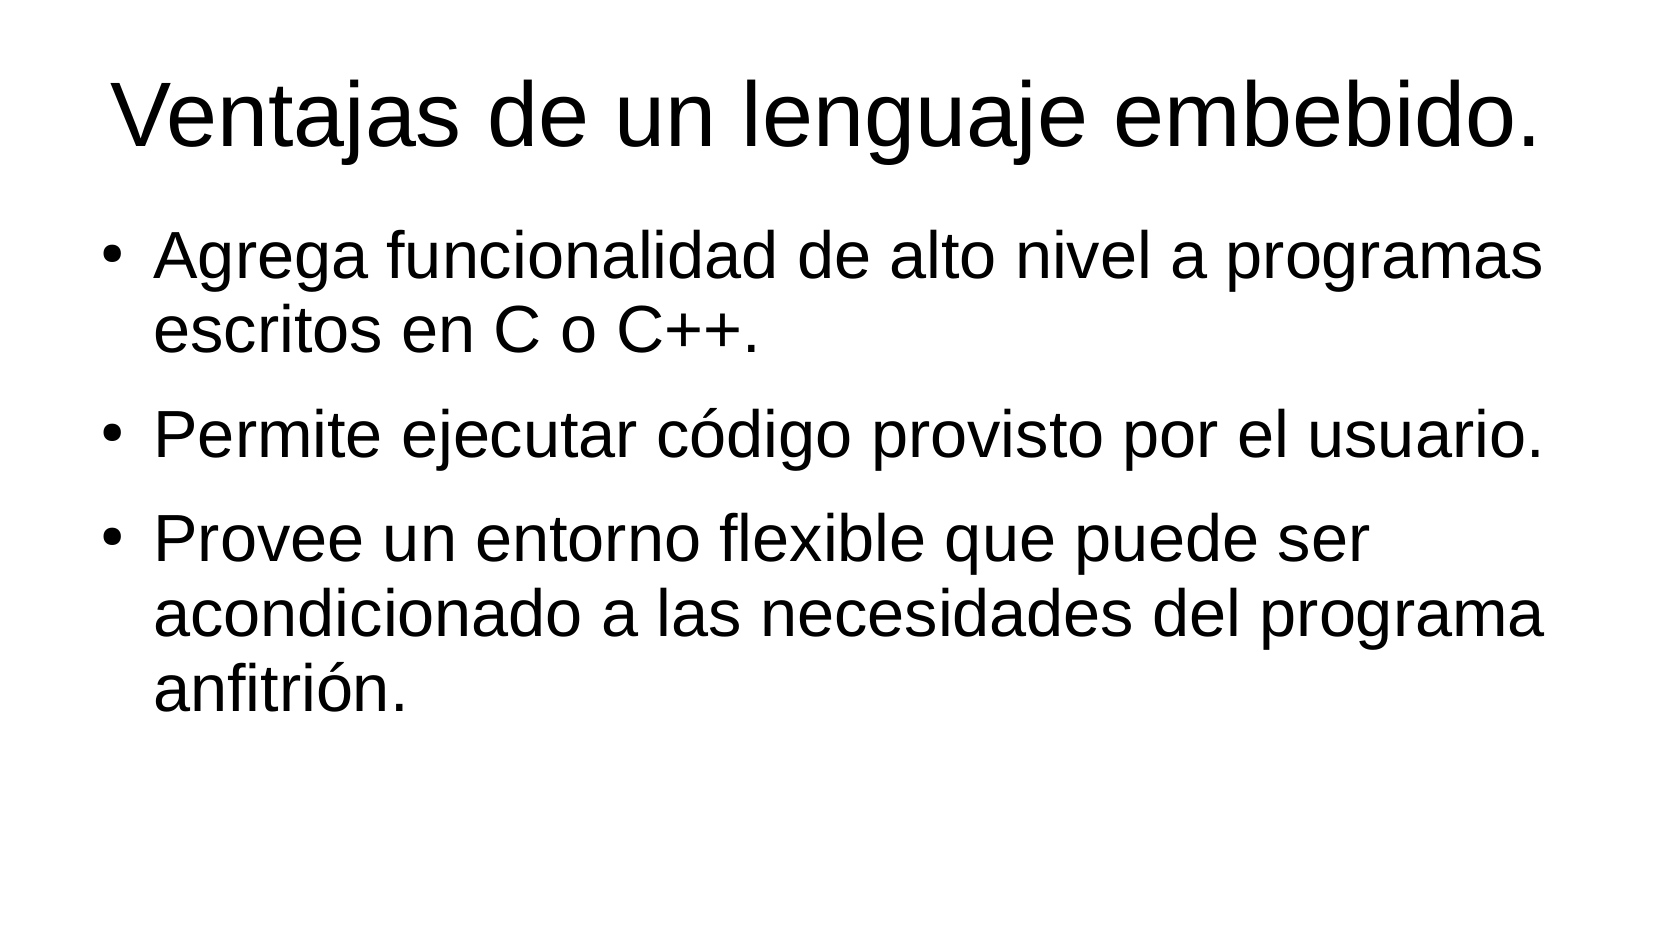

# Ventajas de un lenguaje embebido.
Agrega funcionalidad de alto nivel a programas escritos en C o C++.
Permite ejecutar código provisto por el usuario.
Provee un entorno flexible que puede ser acondicionado a las necesidades del programa anfitrión.